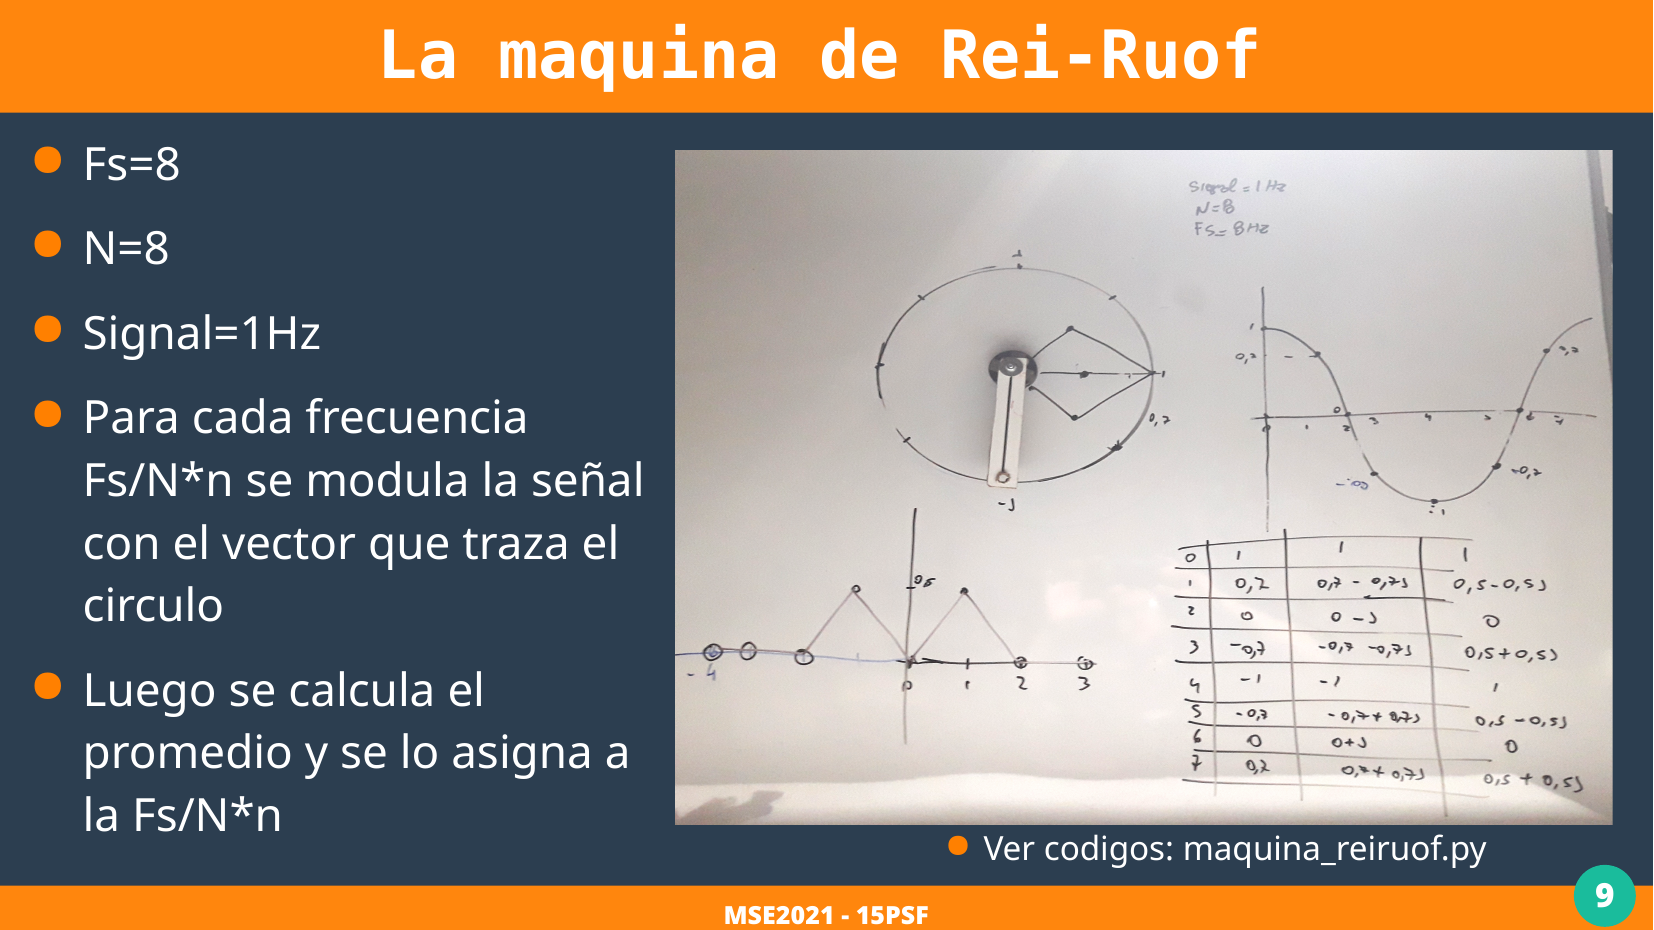

# La maquina de Rei-Ruof
Fs=8
N=8
Signal=1Hz
Para cada frecuencia Fs/N*n se modula la señal con el vector que traza el circulo
Luego se calcula el promedio y se lo asigna a la Fs/N*n
Ver codigos: maquina_reiruof.py
MSE2021 - 15PSF